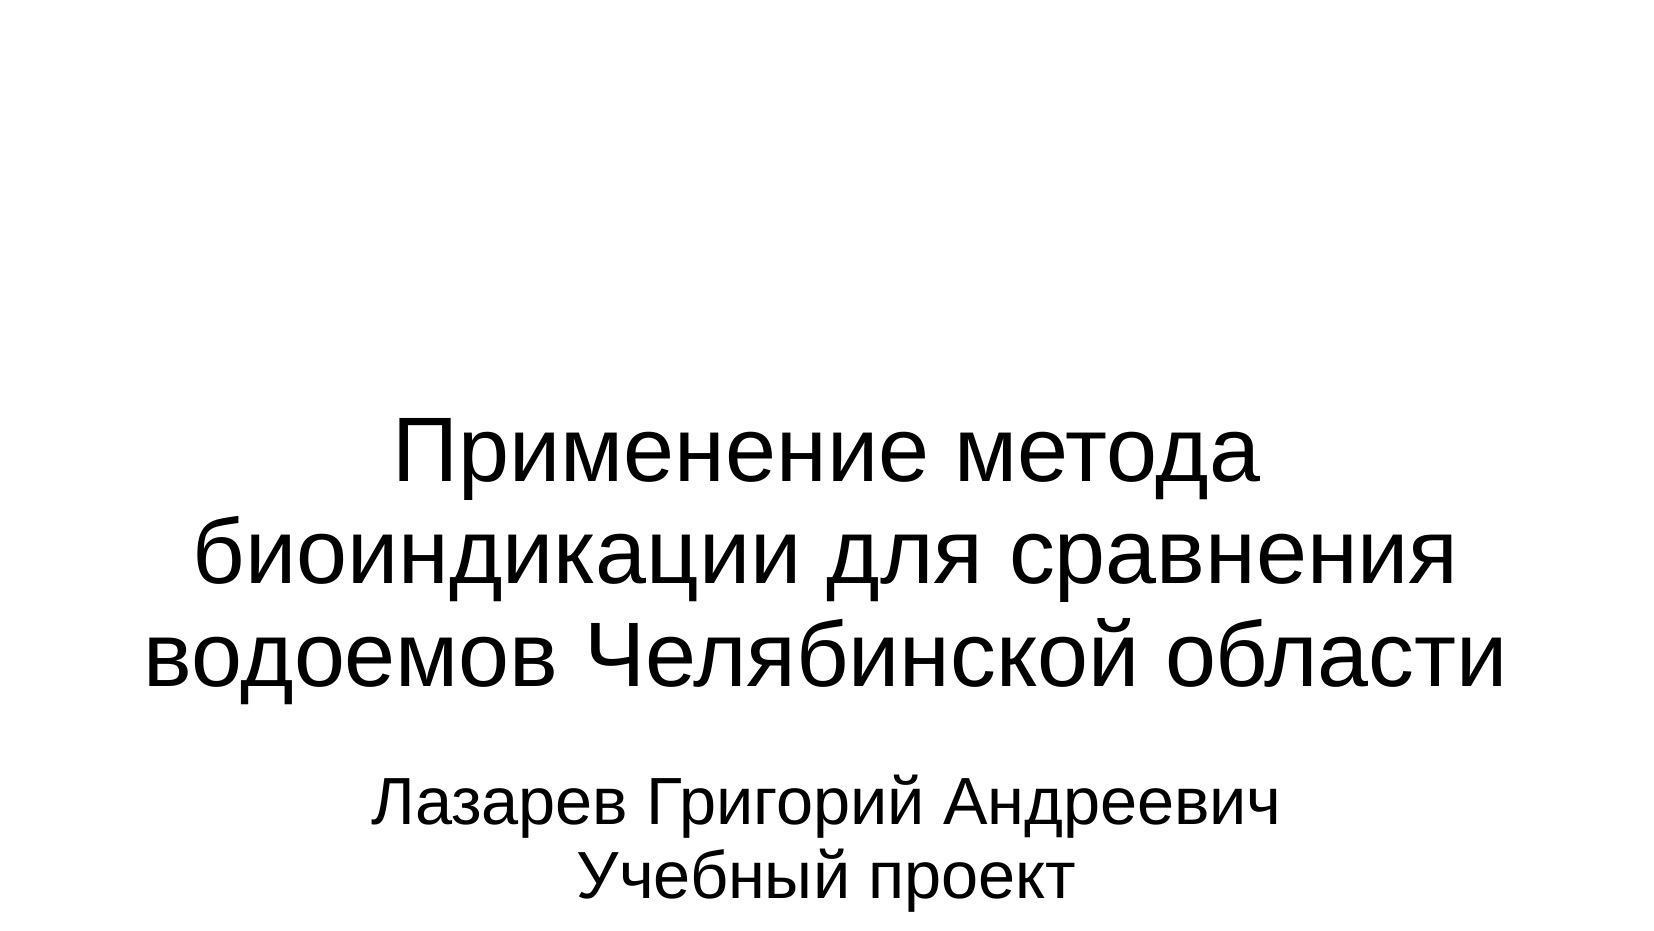

# Применение метода биоиндикации для сравнения водоемов Челябинской области
Лазарев Григорий Андреевич
Учебный проект